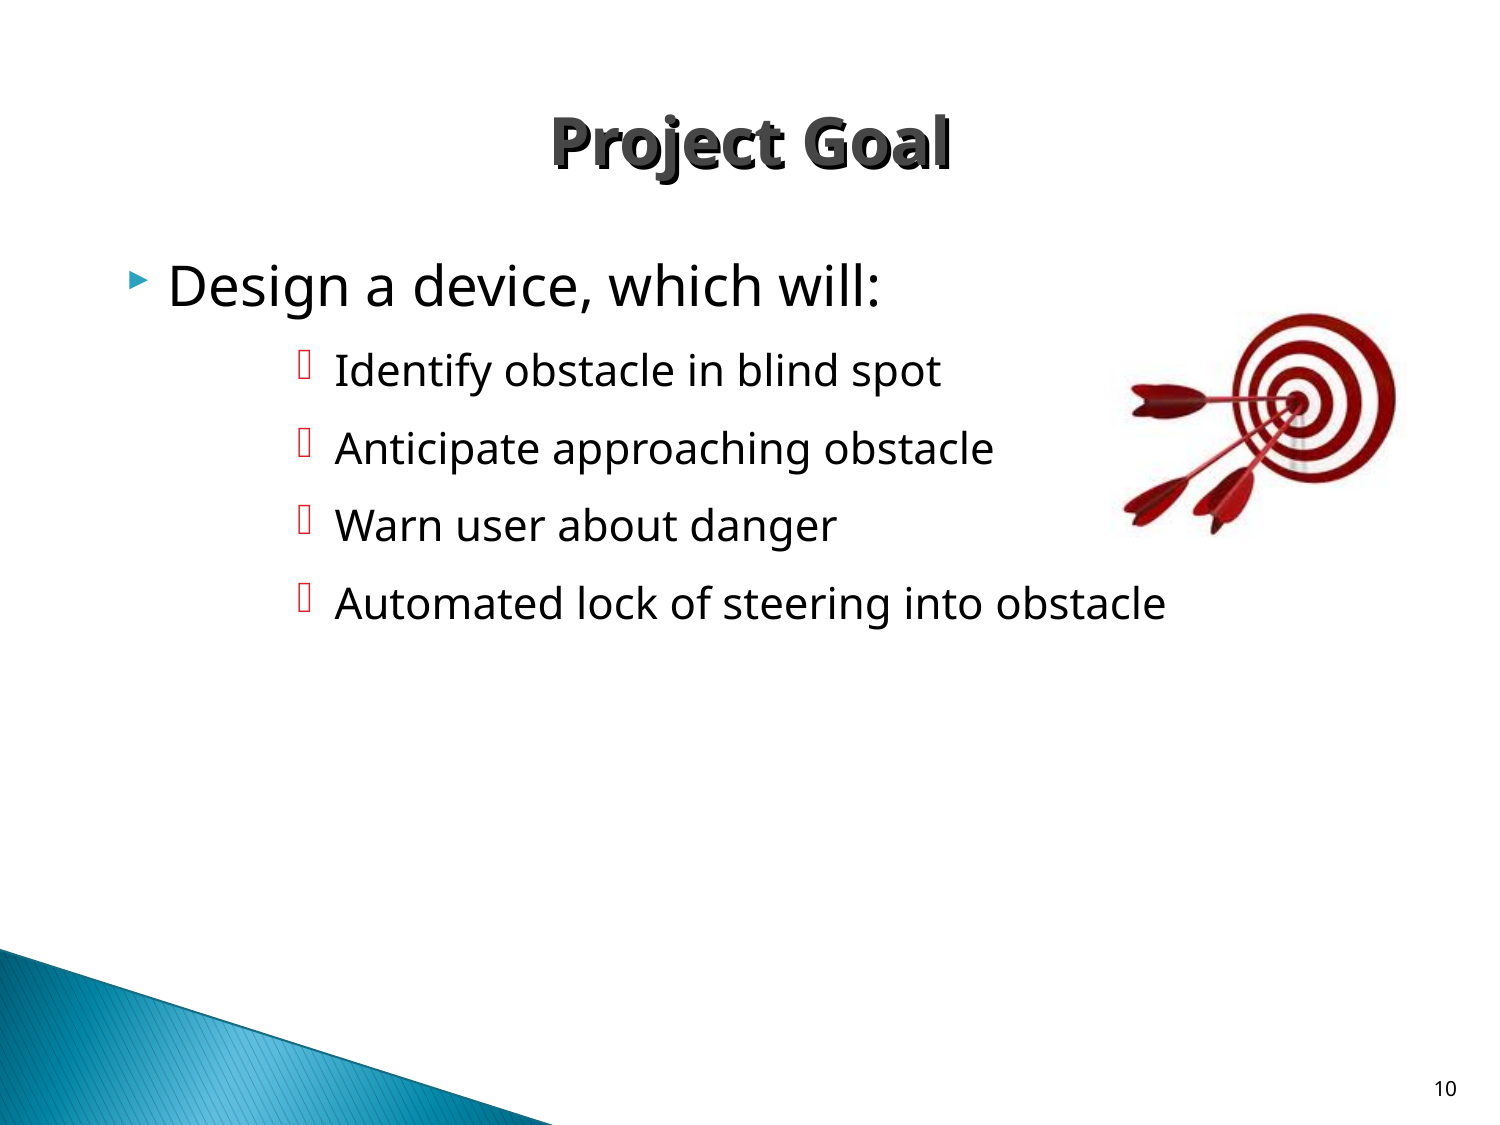

# Project Goal
Design a device, which will:
Identify obstacle in blind spot
Anticipate approaching obstacle
Warn user about danger
Automated lock of steering into obstacle
10